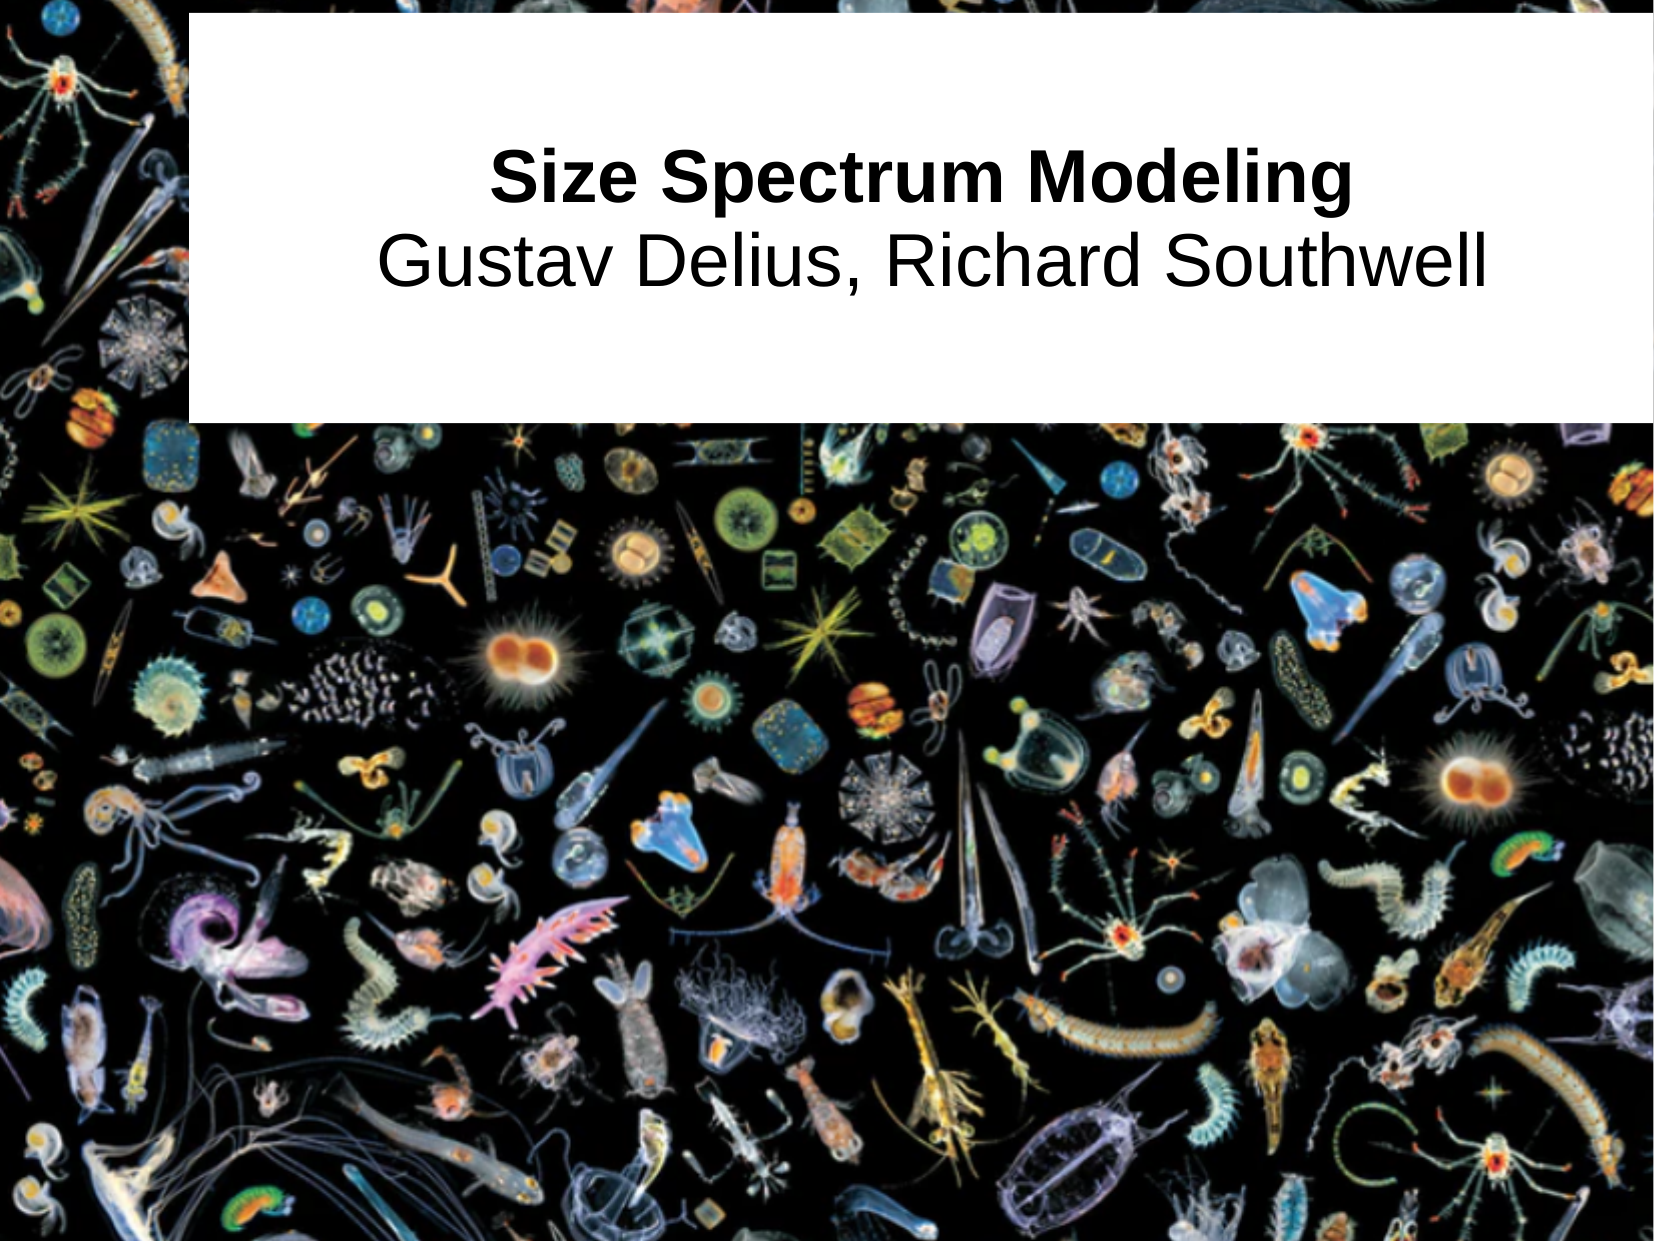

# Size Spectrum Modeling Gustav Delius, Richard Southwell